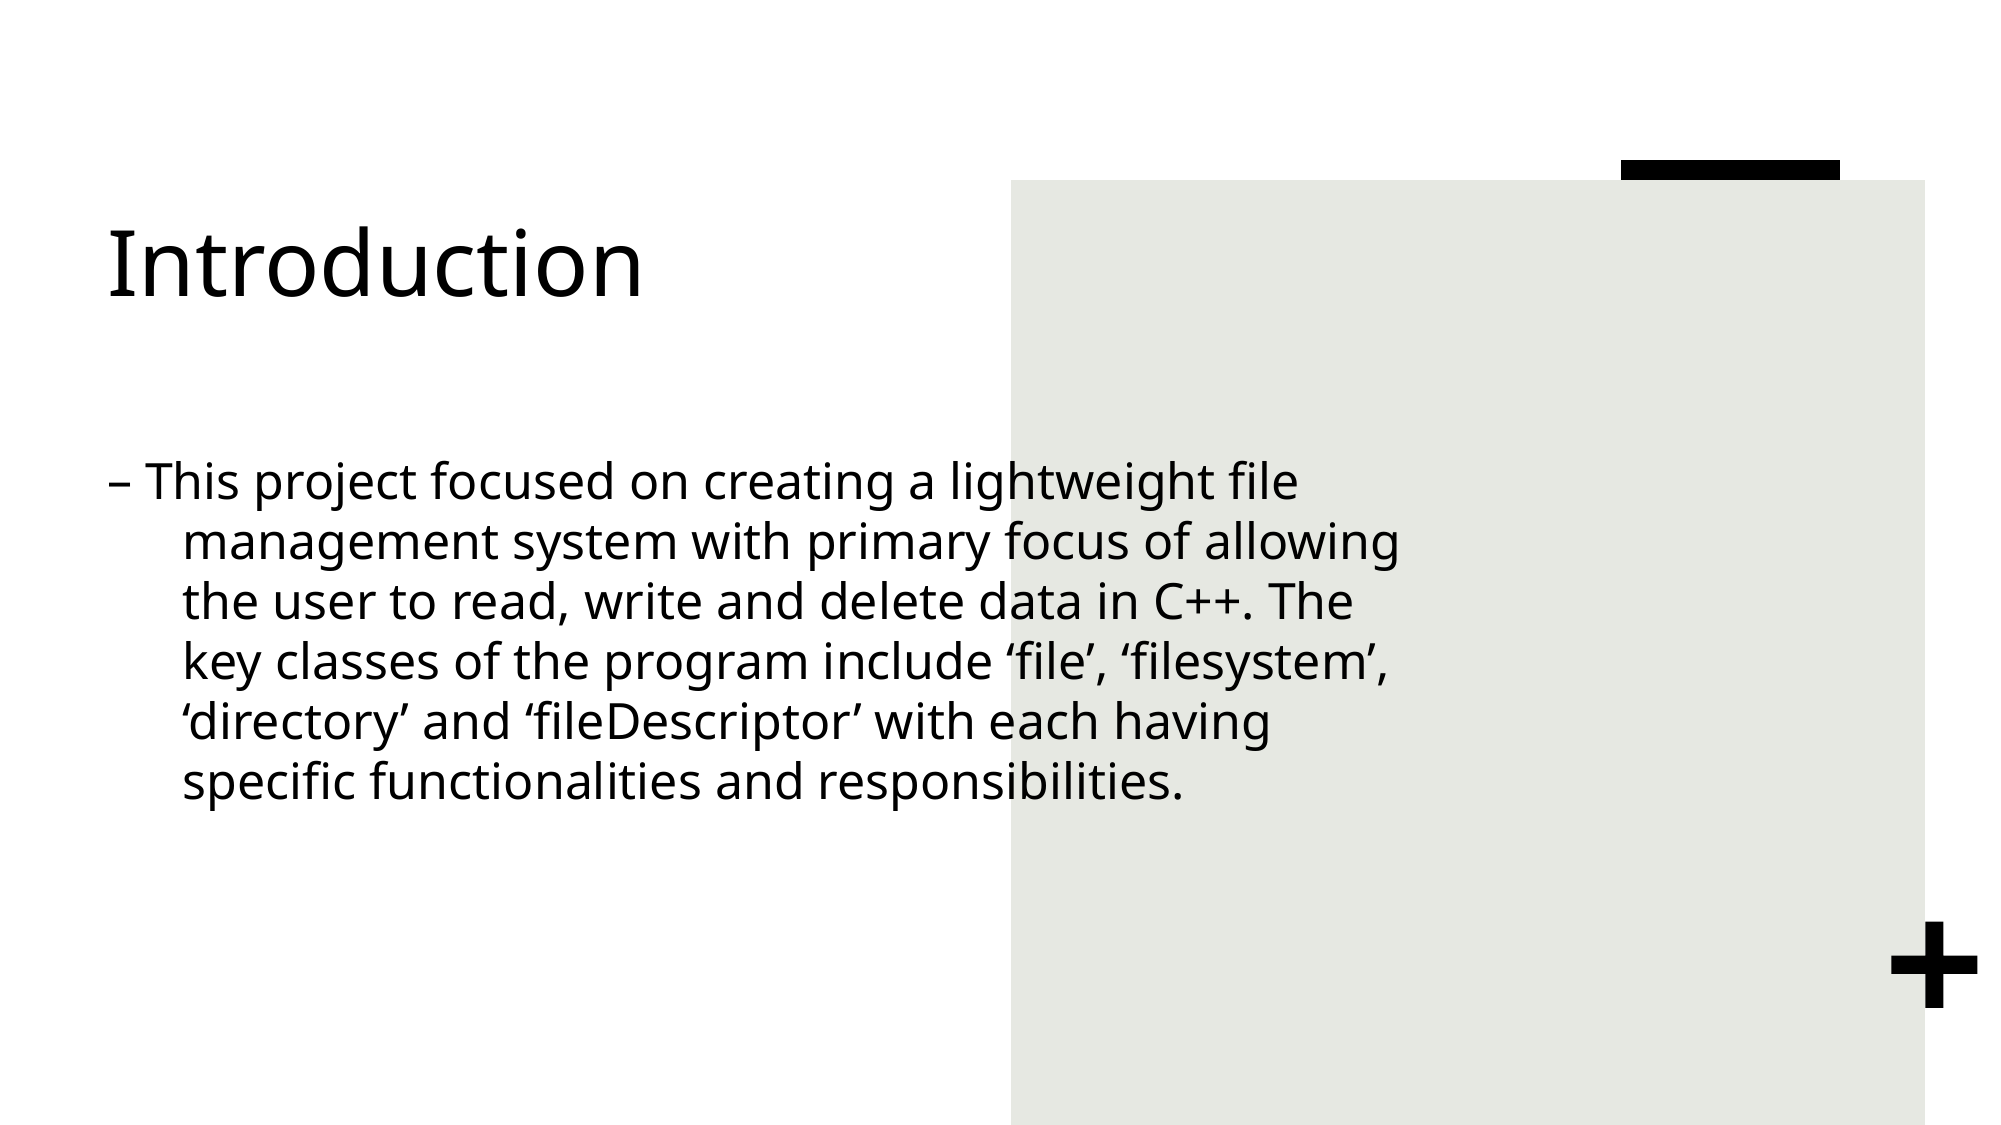

# Introduction
This project focused on creating a lightweight file management system with primary focus of allowing the user to read, write and delete data in C++. The key classes of the program include ‘file’, ‘filesystem’, ‘directory’ and ‘fileDescriptor’ with each having specific functionalities and responsibilities.